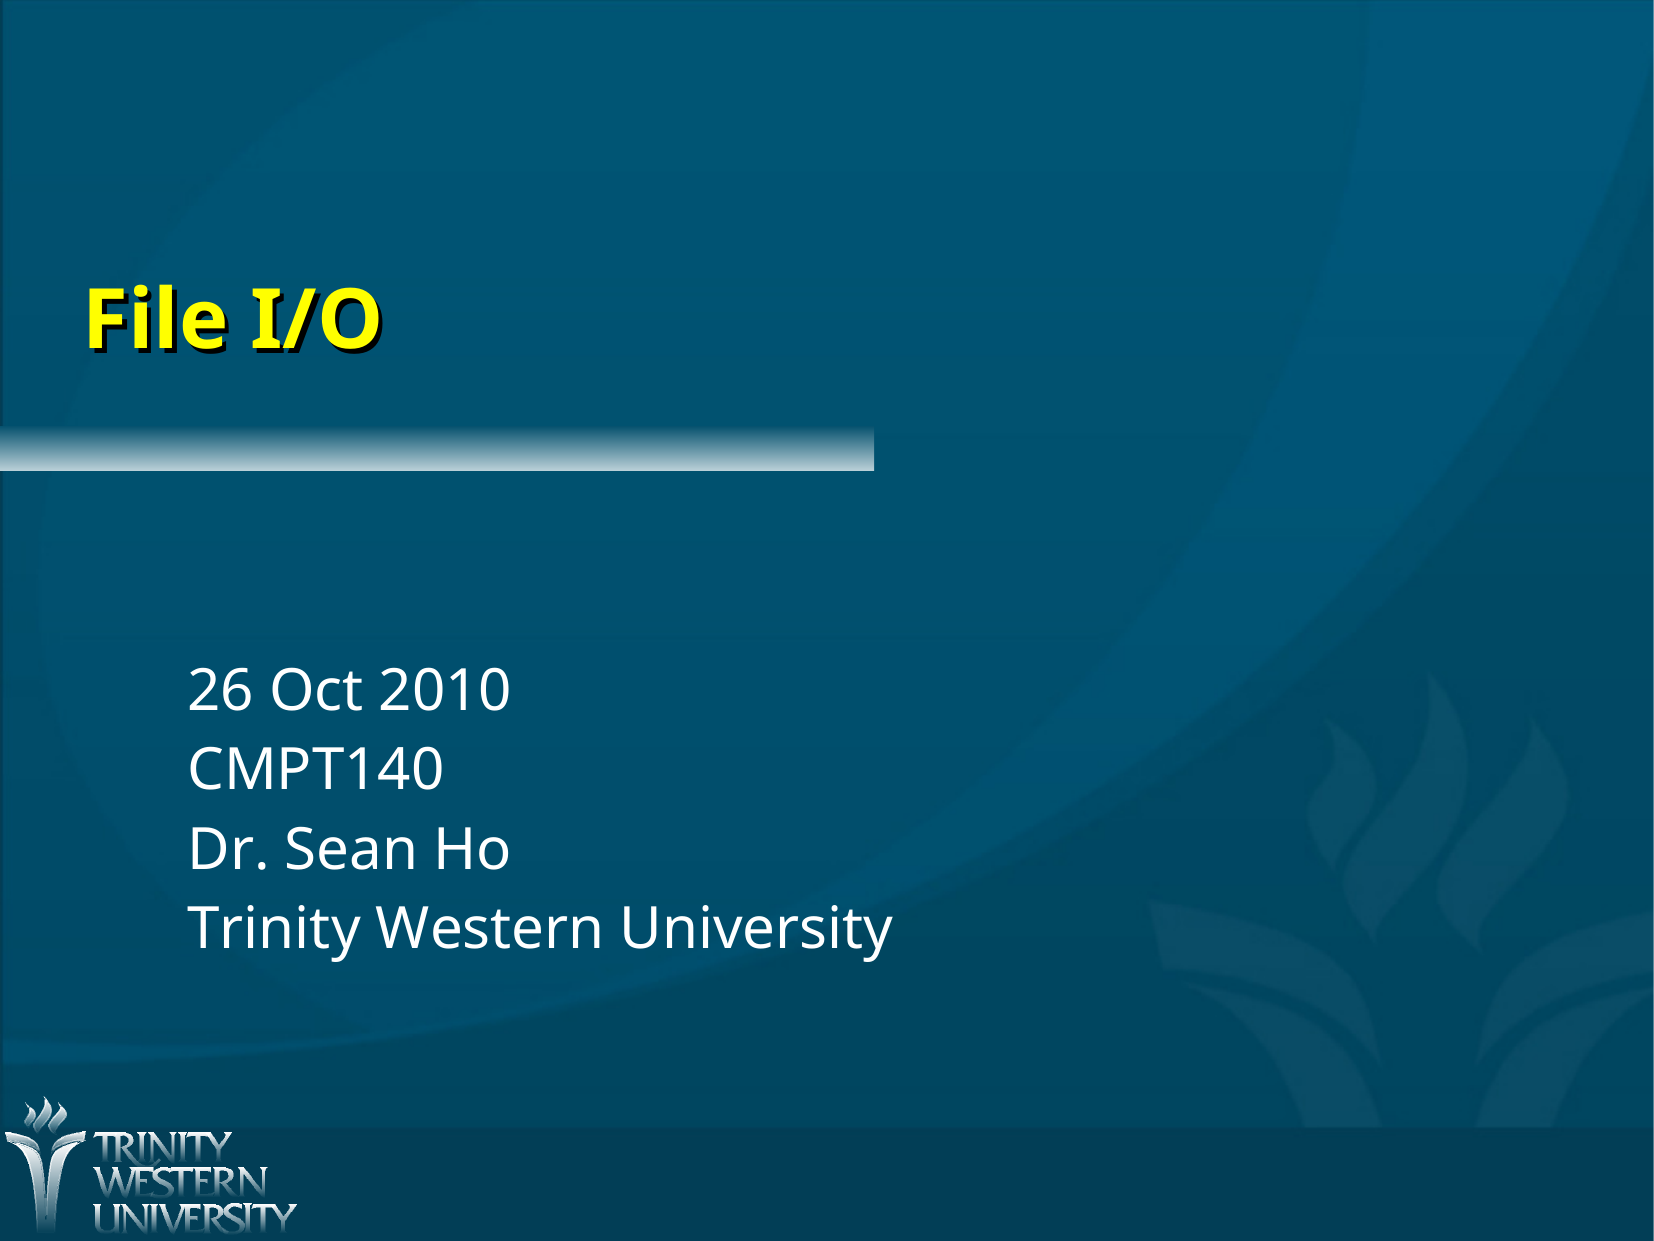

# File I/O
26 Oct 2010
CMPT140
Dr. Sean Ho
Trinity Western University